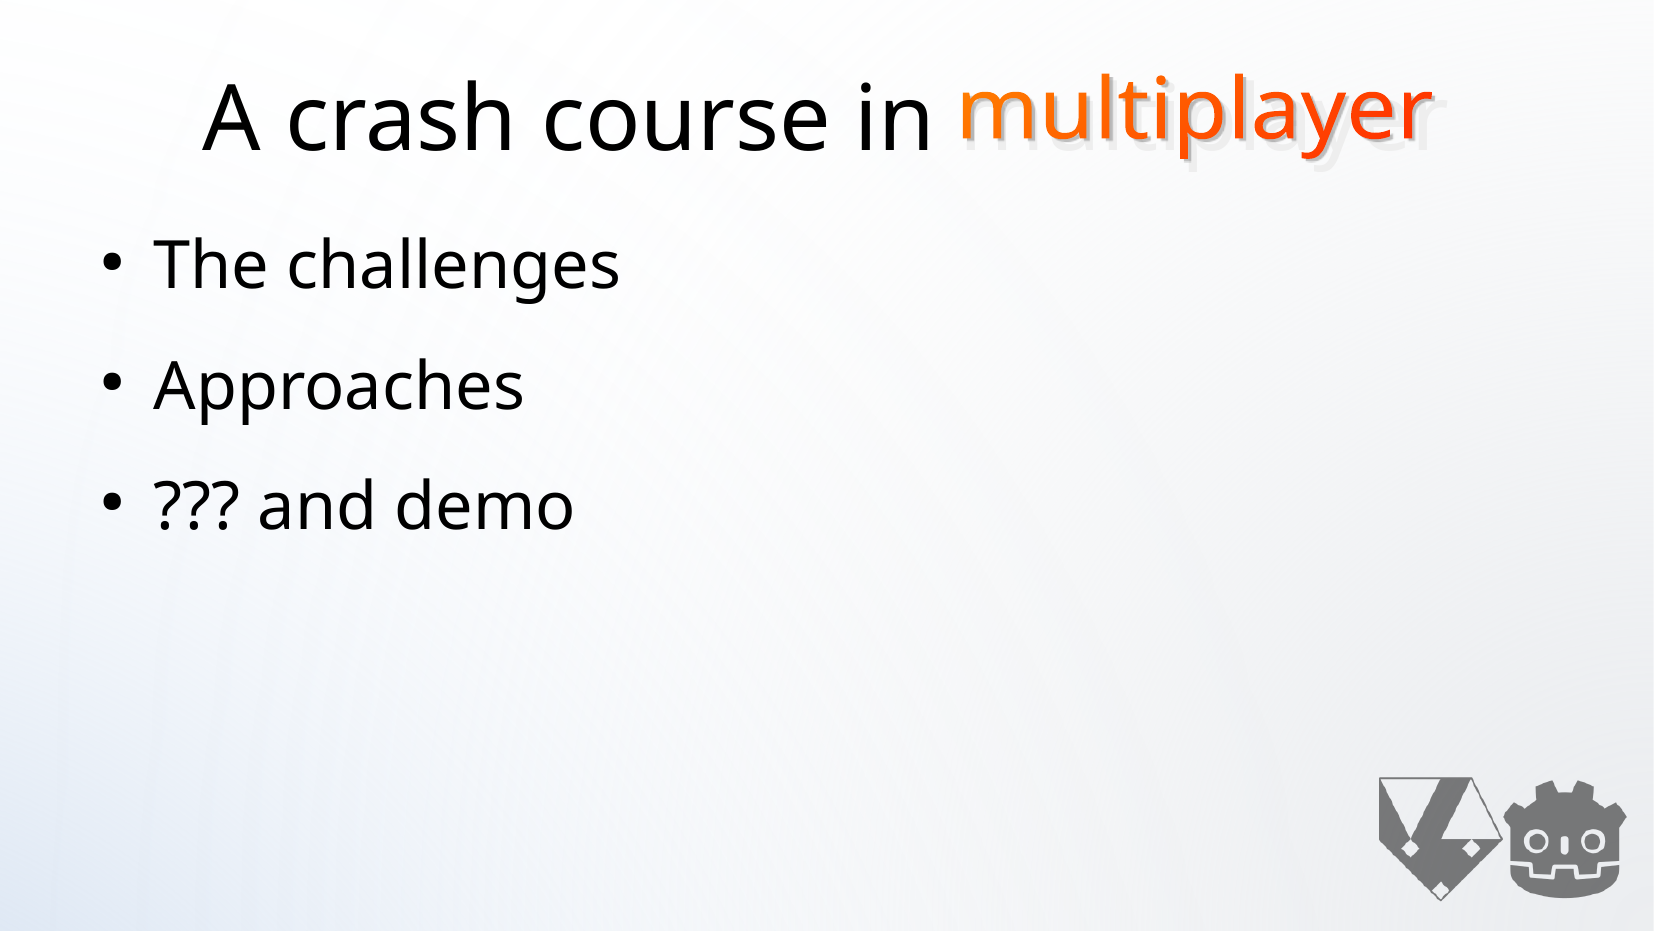

# A crash course in multiplayer
multiplayer
The challenges
Approaches
??? and demo